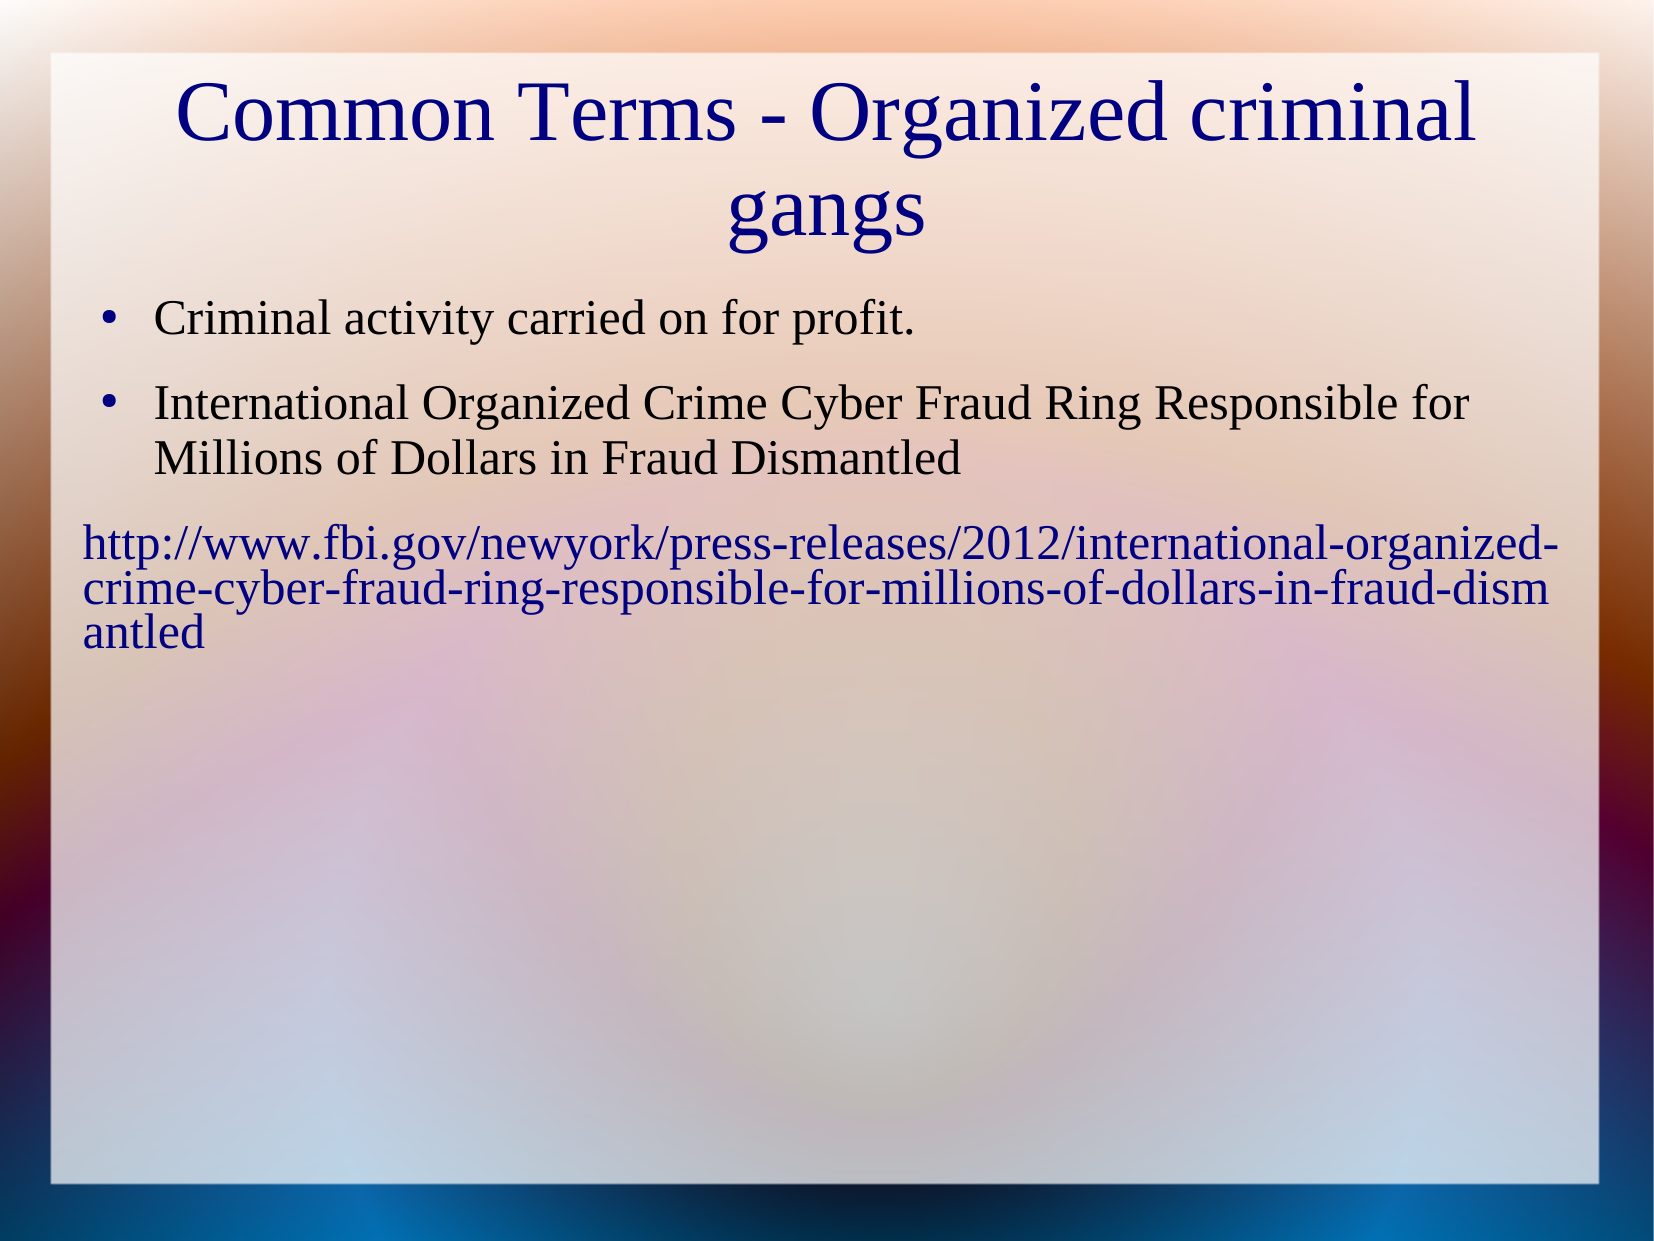

# Common Terms - Organized criminal gangs
Criminal activity carried on for profit.
International Organized Crime Cyber Fraud Ring Responsible for Millions of Dollars in Fraud Dismantled
http://www.fbi.gov/newyork/press-releases/2012/international-organized-crime-cyber-fraud-ring-responsible-for-millions-of-dollars-in-fraud-dismantled